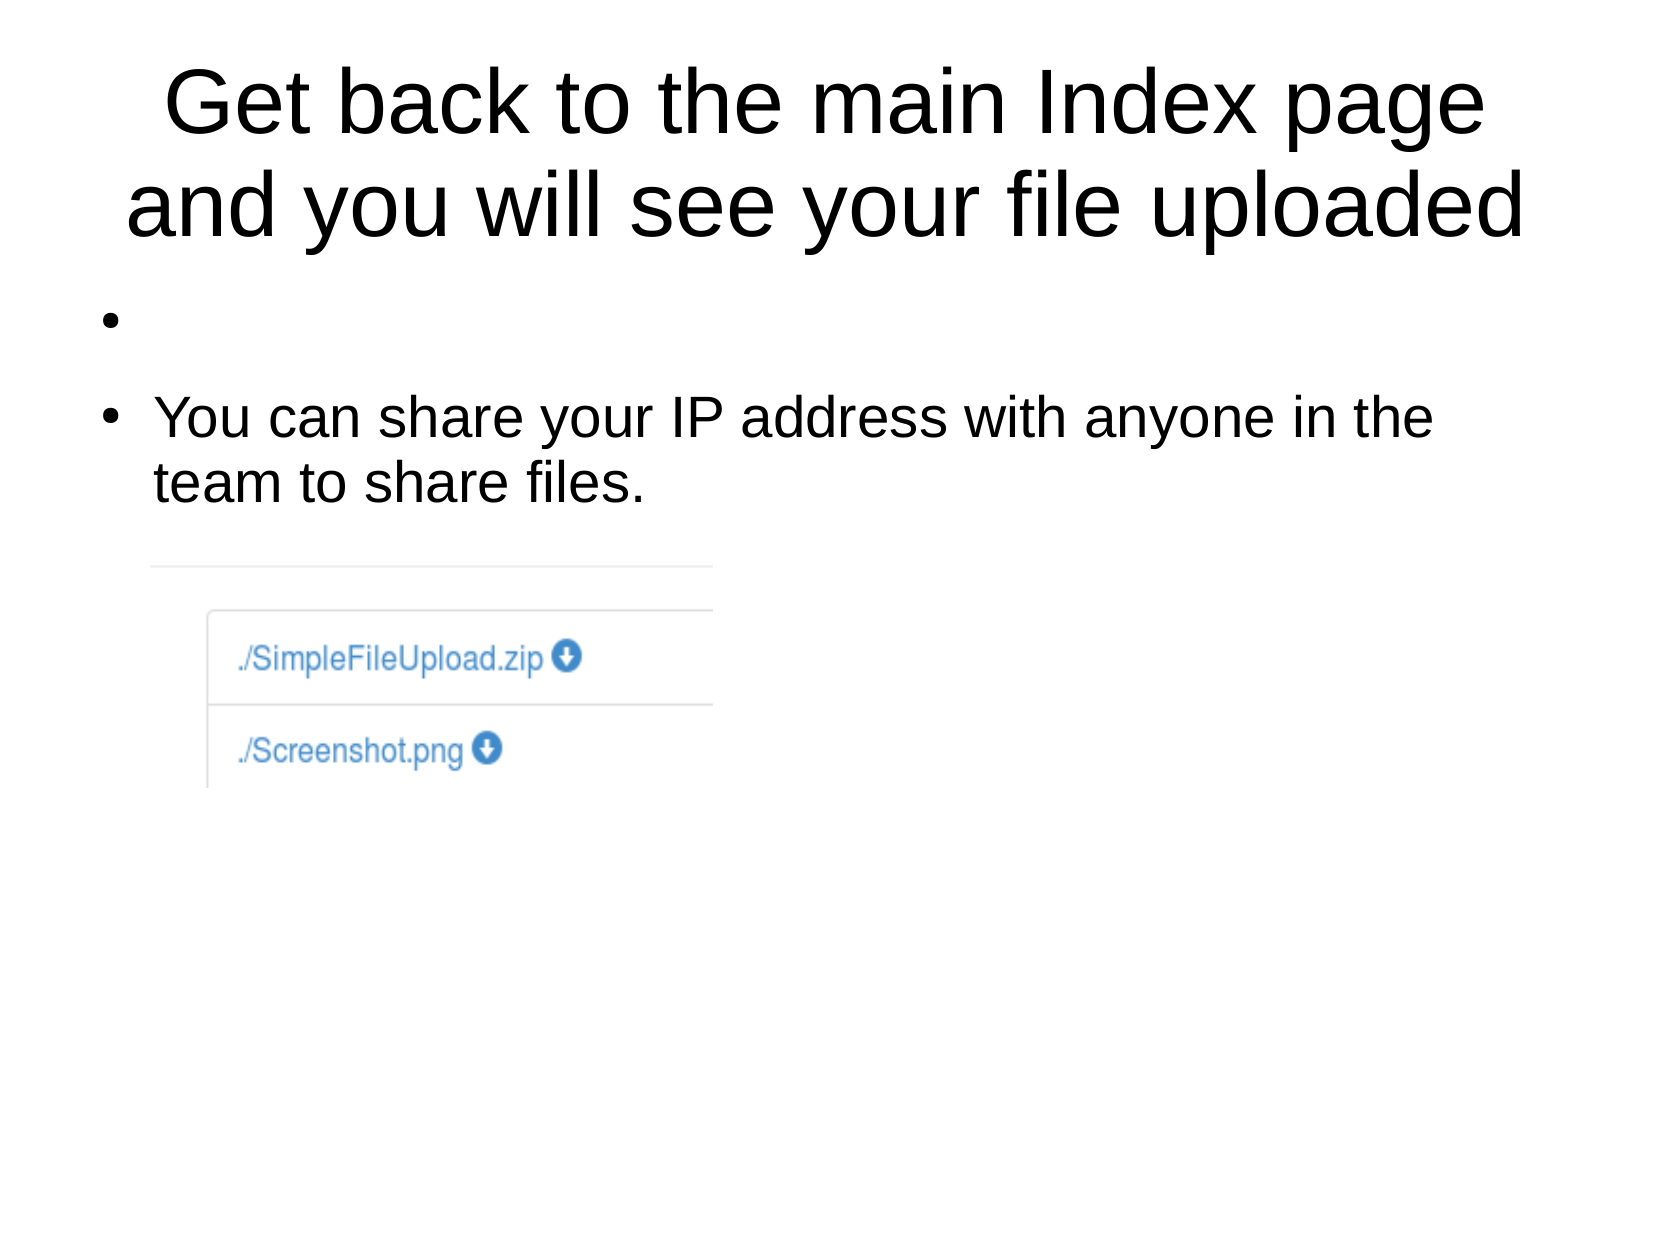

# Get back to the main Index page and you will see your file uploaded
You can share your IP address with anyone in the team to share files.